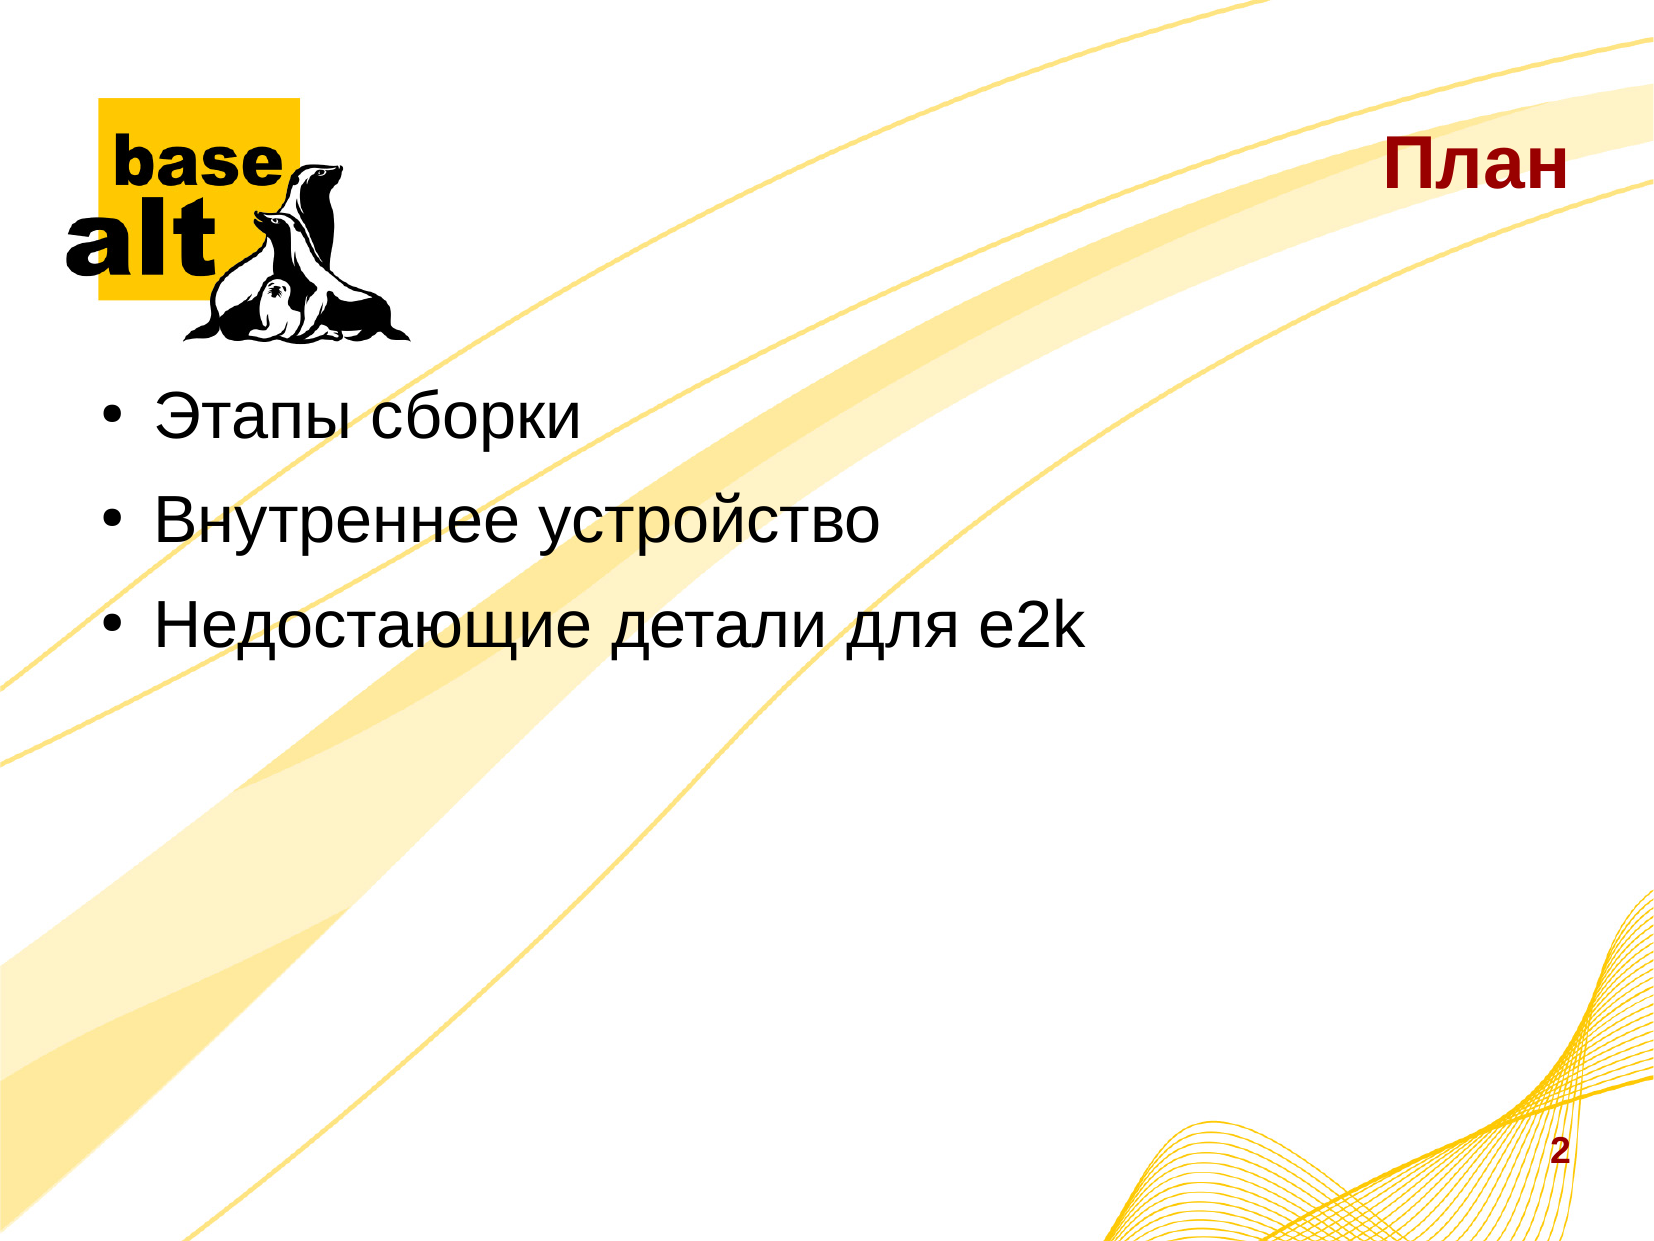

# План
Этапы сборки
Внутреннее устройство
Недостающие детали для e2k
2